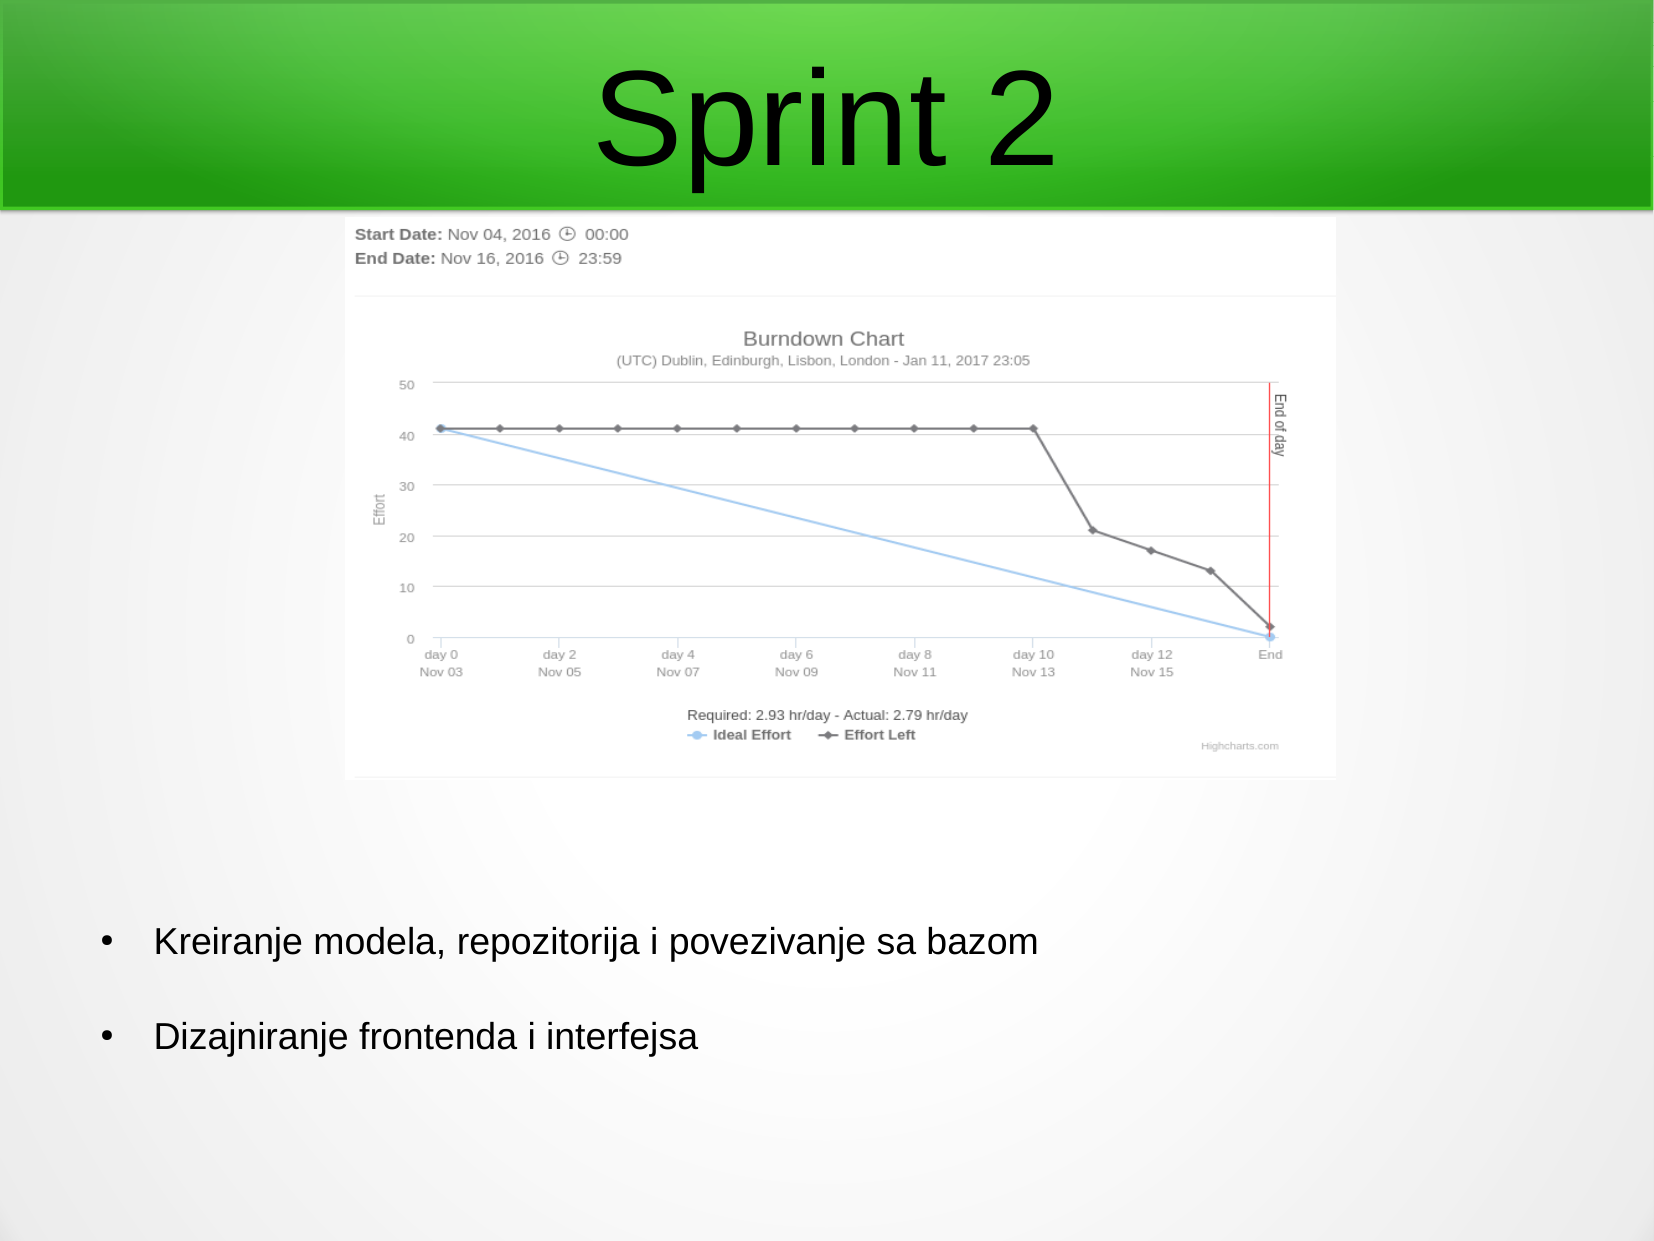

# Sprint 2
Kreiranje modela, repozitorija i povezivanje sa bazom
Dizajniranje frontenda i interfejsa